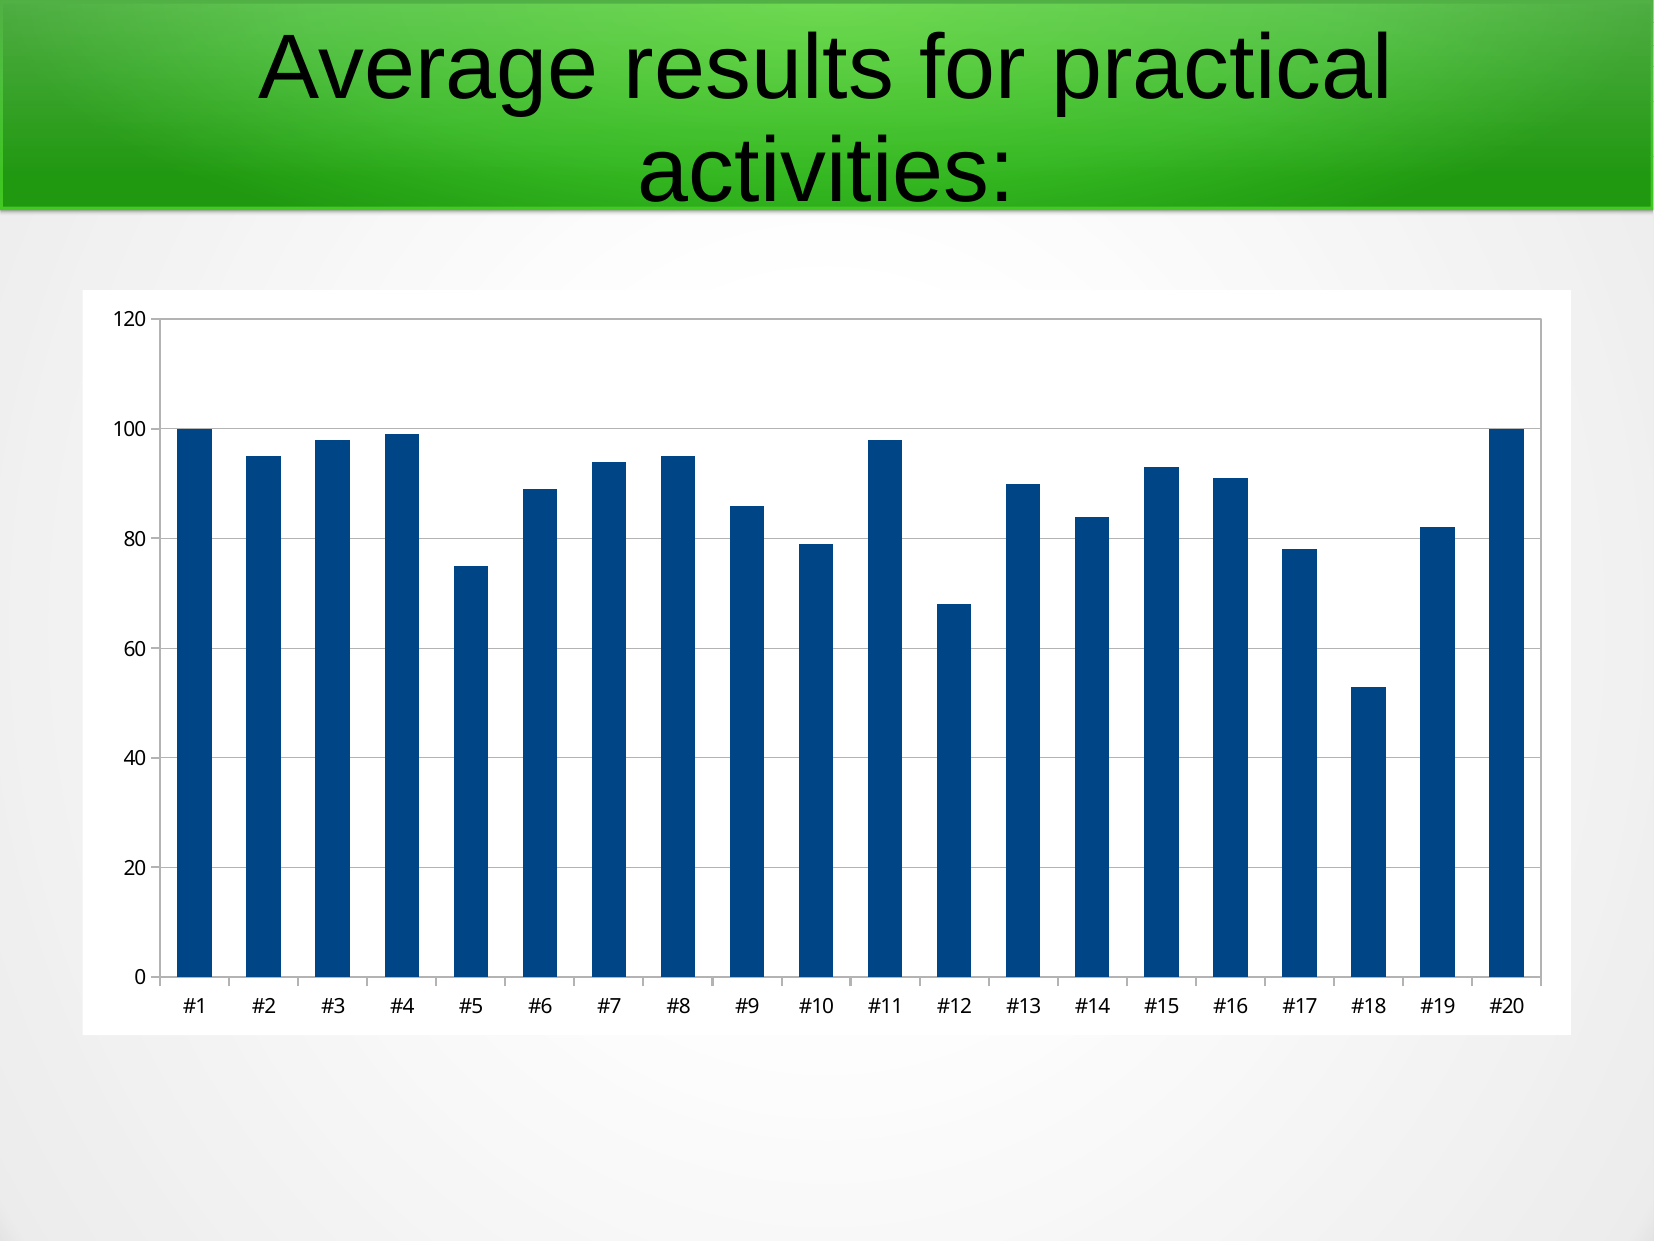

# Average results for practical activities:
### Chart
| Category | Row 60 |
|---|---|
| #1 | 100.0 |
| #2 | 95.0 |
| #3 | 98.0 |
| #4 | 99.0 |
| #5 | 75.0 |
| #6 | 89.0 |
| #7 | 94.0 |
| #8 | 95.0 |
| #9 | 86.0 |
| #10 | 79.0 |
| #11 | 98.0 |
| #12 | 68.0 |
| #13 | 90.0 |
| #14 | 84.0 |
| #15 | 93.0 |
| #16 | 91.0 |
| #17 | 78.0 |
| #18 | 53.0 |
| #19 | 82.0 |
| #20 | 100.0 |